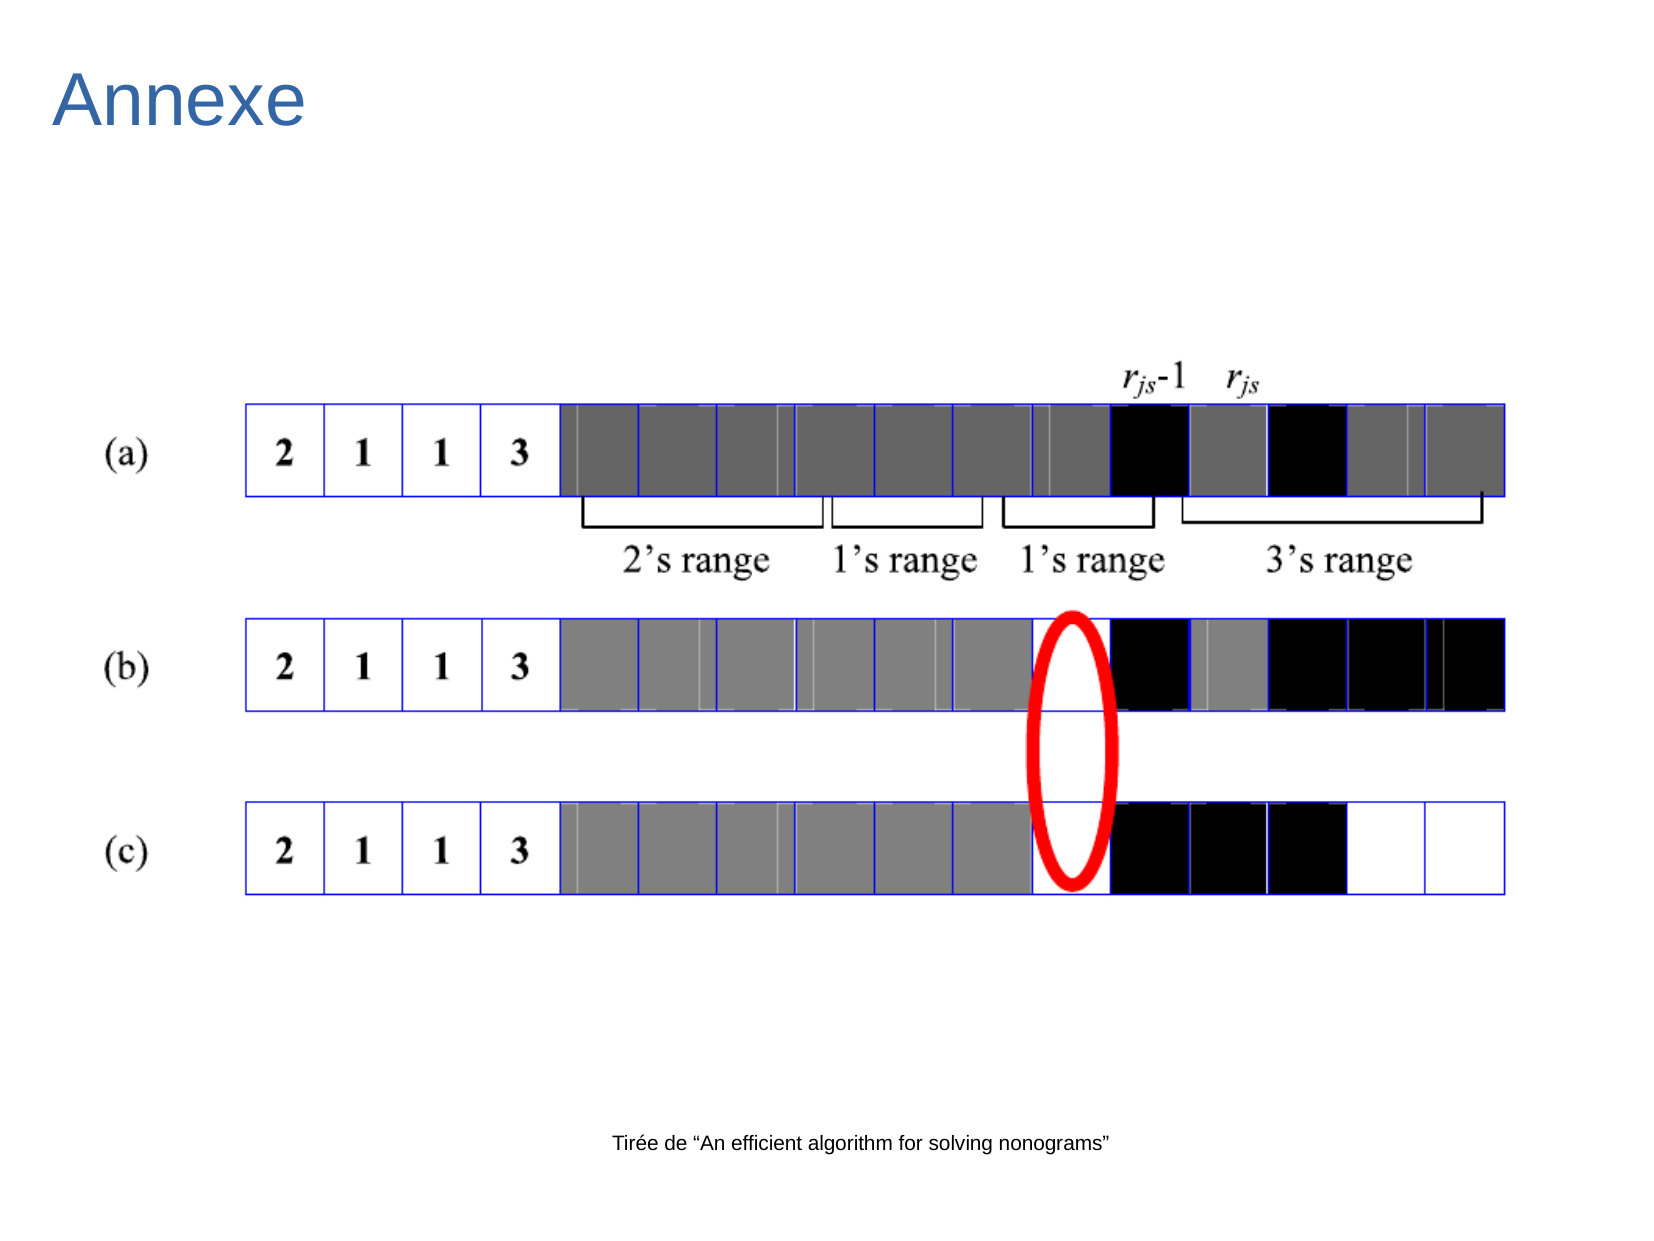

Annexe
Tirée de “An efficient algorithm for solving nonograms”